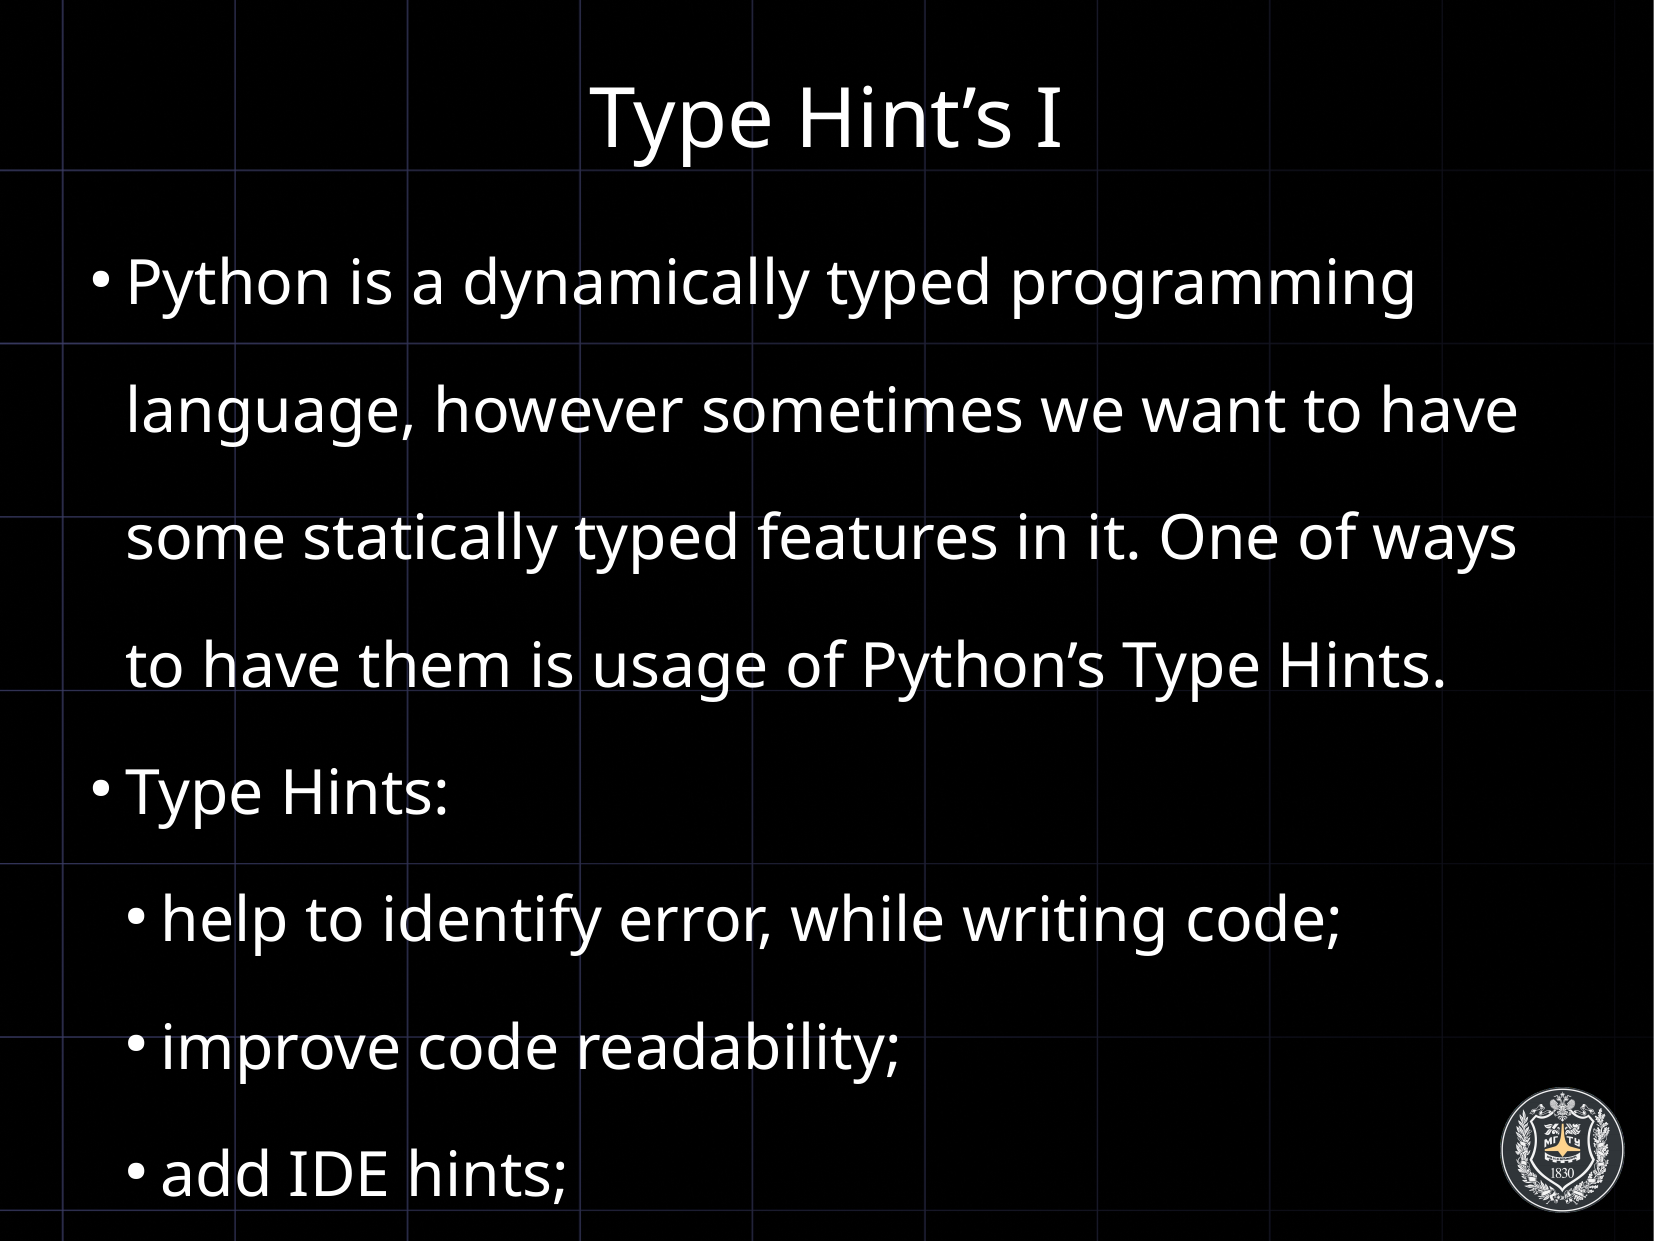

# Type Hint’s I
Python is a dynamically typed programming language, however sometimes we want to have some statically typed features in it. One of ways to have them is usage of Python’s Type Hints.
Type Hints:
help to identify error, while writing code;
improve code readability;
add IDE hints;
are a good style;
SUPER useful for LONG term development;